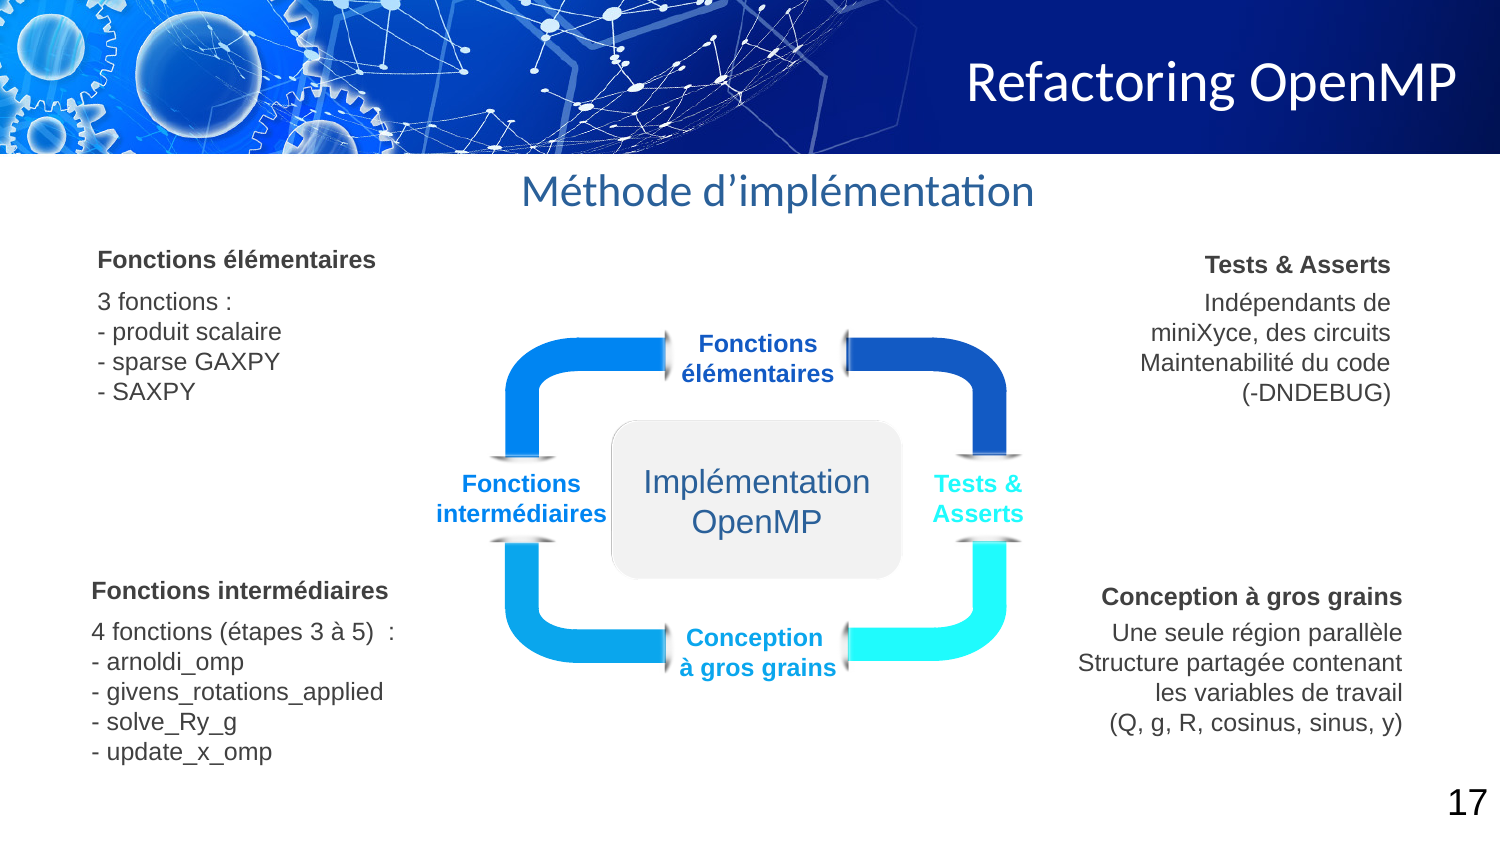

# Refactoring OpenMP
Méthode d’implémentation
Fonctions élémentaires
3 fonctions :
- produit scalaire
- sparse GAXPY
- SAXPY
Tests & Asserts
Indépendants de miniXyce, des circuits
Maintenabilité du code
(-DNDEBUG)
Fonctions élémentaires
Implémentation OpenMP
Fonctions intermédiaires
Tests &
Asserts
Fonctions intermédiaires
4 fonctions (étapes 3 à 5) :
- arnoldi_omp
- givens_rotations_applied
- solve_Ry_g
- update_x_omp
Conception à gros grains
Une seule région parallèle
Structure partagée contenant les variables de travail
(Q, g, R, cosinus, sinus, y)
Conception
à gros grains